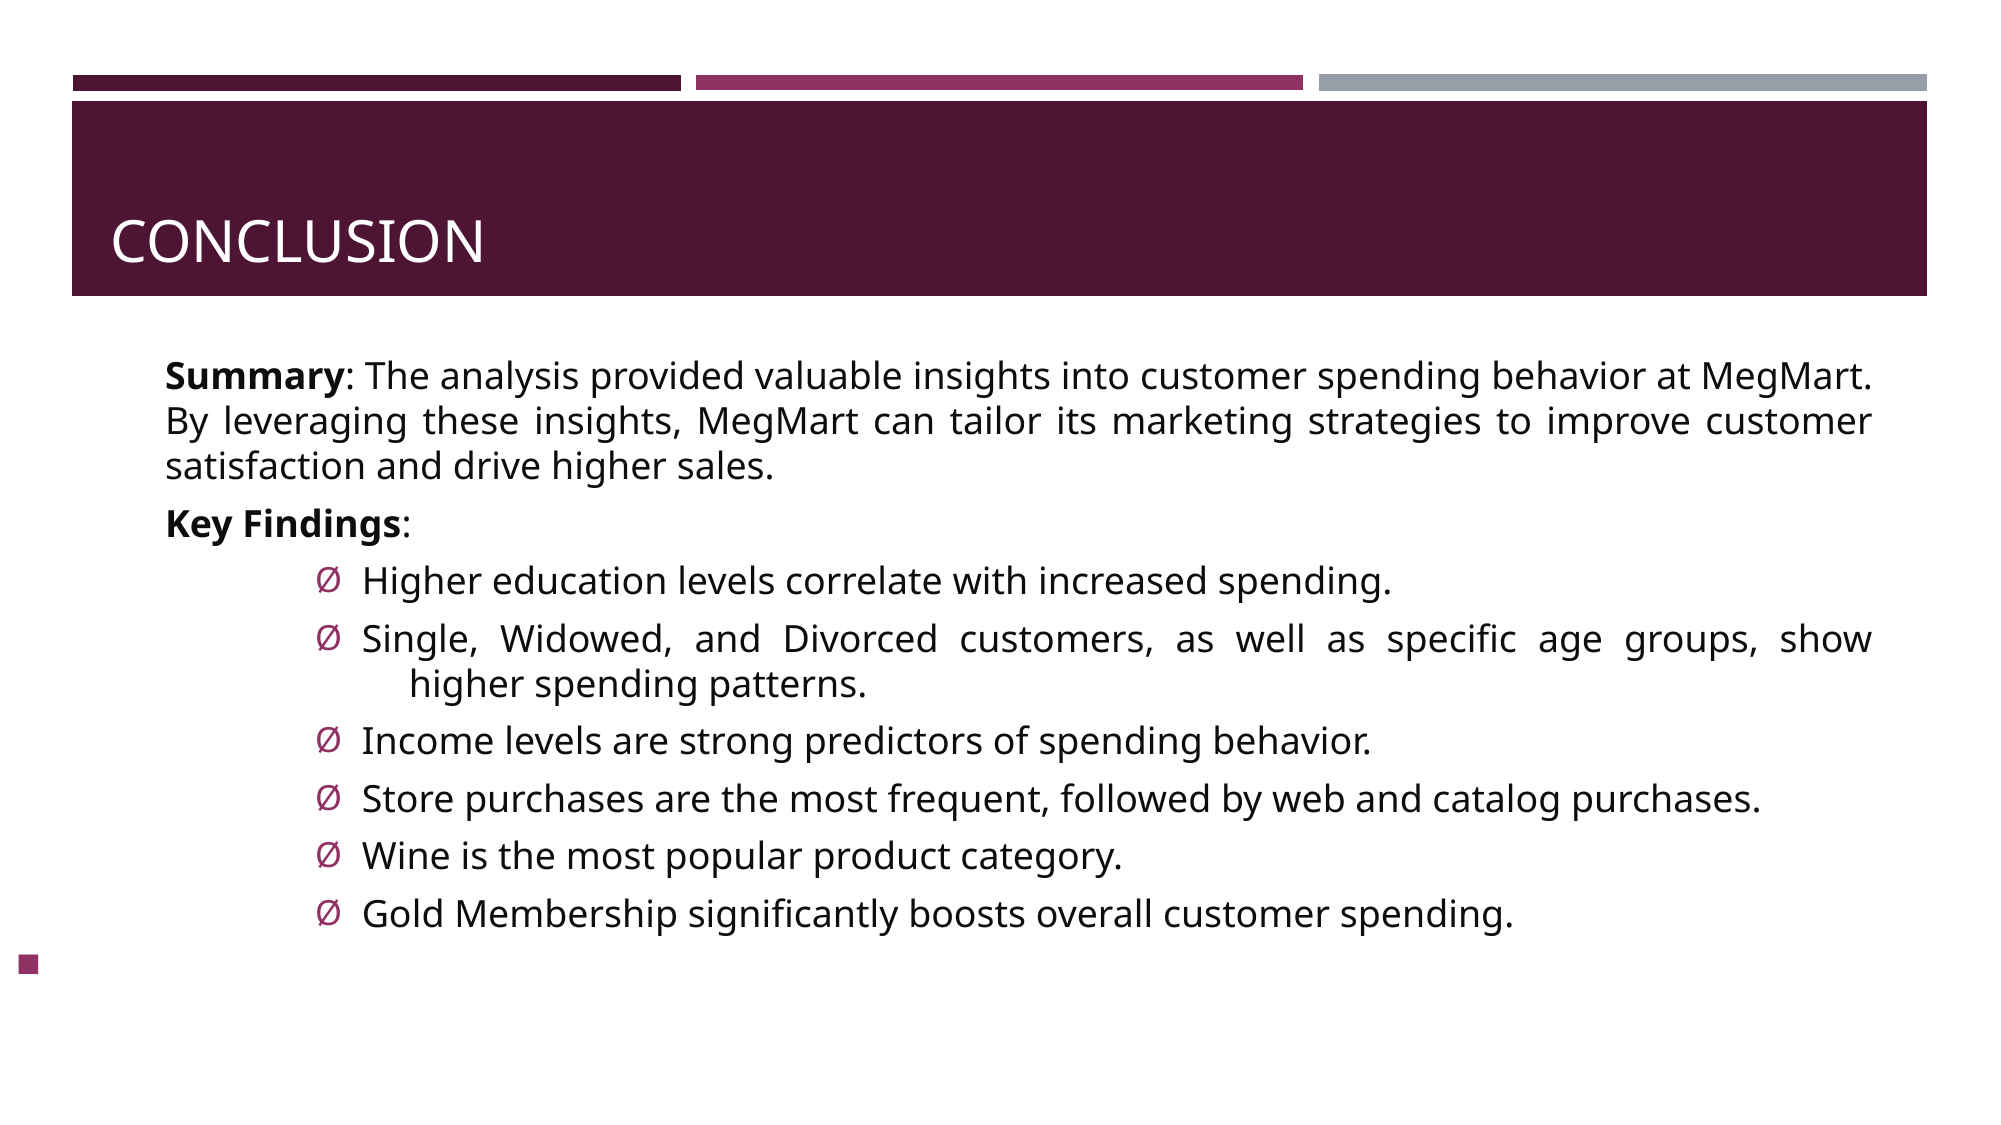

# conclusion
Summary: The analysis provided valuable insights into customer spending behavior at MegMart. By leveraging these insights, MegMart can tailor its marketing strategies to improve customer satisfaction and drive higher sales.
Key Findings:
Higher education levels correlate with increased spending.
Single, Widowed, and Divorced customers, as well as specific age groups, show higher spending patterns.
Income levels are strong predictors of spending behavior.
Store purchases are the most frequent, followed by web and catalog purchases.
Wine is the most popular product category.
Gold Membership significantly boosts overall customer spending.